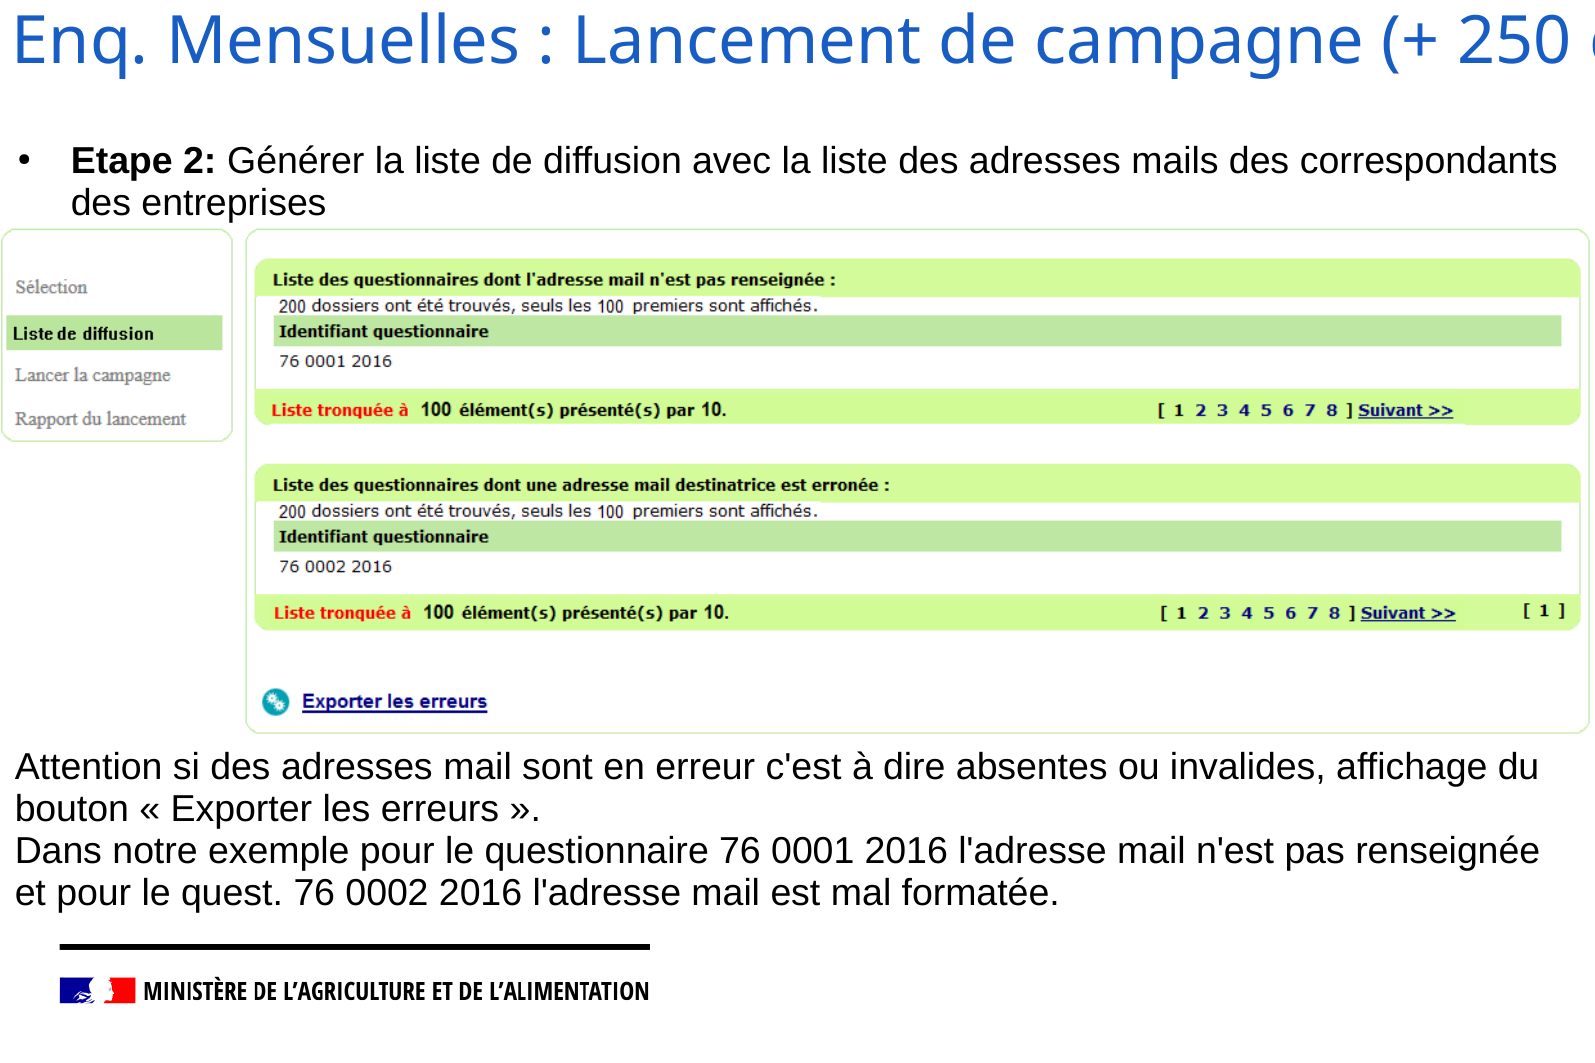

Enq. Mensuelles : Lancement de campagne (+ 250 quest)
# Etape 2: Générer la liste de diffusion avec la liste des adresses mails des correspondants des entreprises
Attention si des adresses mail sont en erreur c'est à dire absentes ou invalides, affichage du bouton « Exporter les erreurs ».
Dans notre exemple pour le questionnaire 76 0001 2016 l'adresse mail n'est pas renseignée et pour le quest. 76 0002 2016 l'adresse mail est mal formatée.